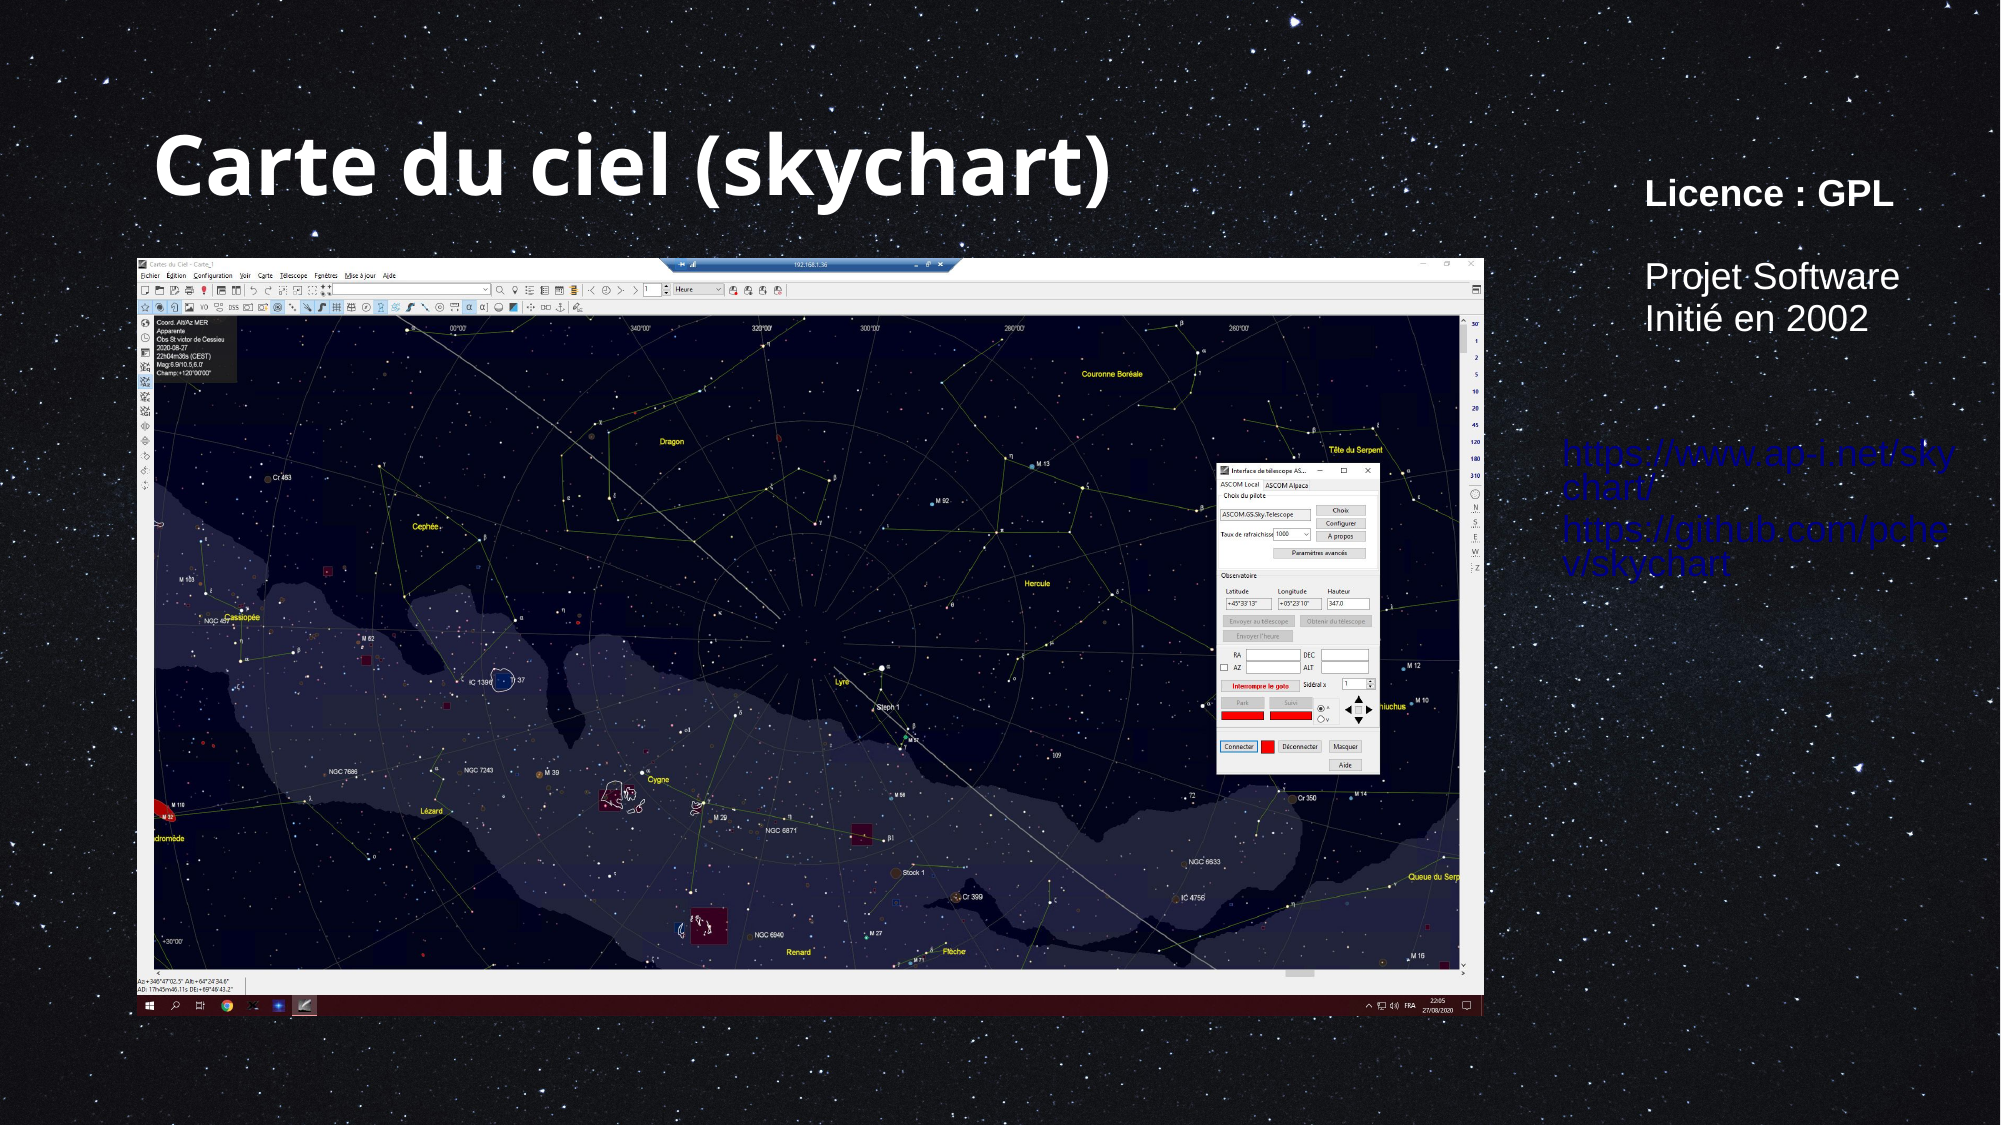

# Carte du ciel (skychart)
Licence : GPL
Projet Software
Initié en 2002
https://www.ap-i.net/skychart/
https://github.com/pchev/skychart